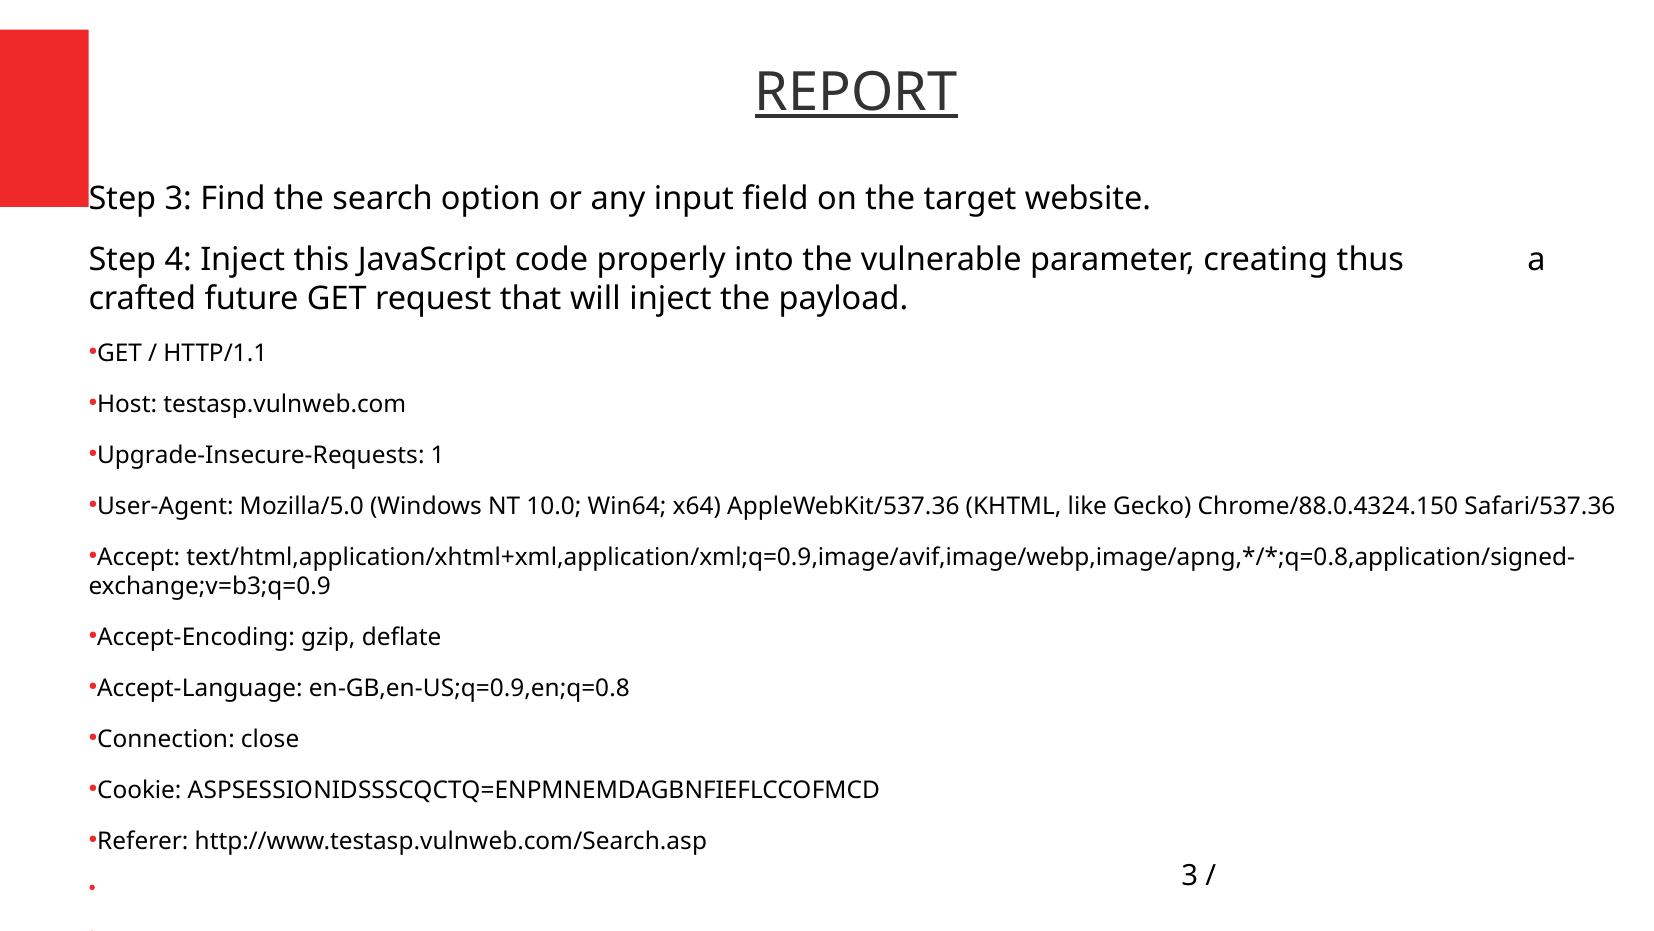

# REPORT
Step 3: Find the search option or any input field on the target website.
Step 4: Inject this JavaScript code properly into the vulnerable parameter, creating thus 	 a crafted future GET request that will inject the payload.
GET / HTTP/1.1
Host: testasp.vulnweb.com
Upgrade-Insecure-Requests: 1
User-Agent: Mozilla/5.0 (Windows NT 10.0; Win64; x64) AppleWebKit/537.36 (KHTML, like Gecko) Chrome/88.0.4324.150 Safari/537.36
Accept: text/html,application/xhtml+xml,application/xml;q=0.9,image/avif,image/webp,image/apng,*/*;q=0.8,application/signed-exchange;v=b3;q=0.9
Accept-Encoding: gzip, deflate
Accept-Language: en-GB,en-US;q=0.9,en;q=0.8
Connection: close
Cookie: ASPSESSIONIDSSSCQCTQ=ENPMNEMDAGBNFIEFLCCOFMCD
Referer: http://www.testasp.vulnweb.com/Search.asp